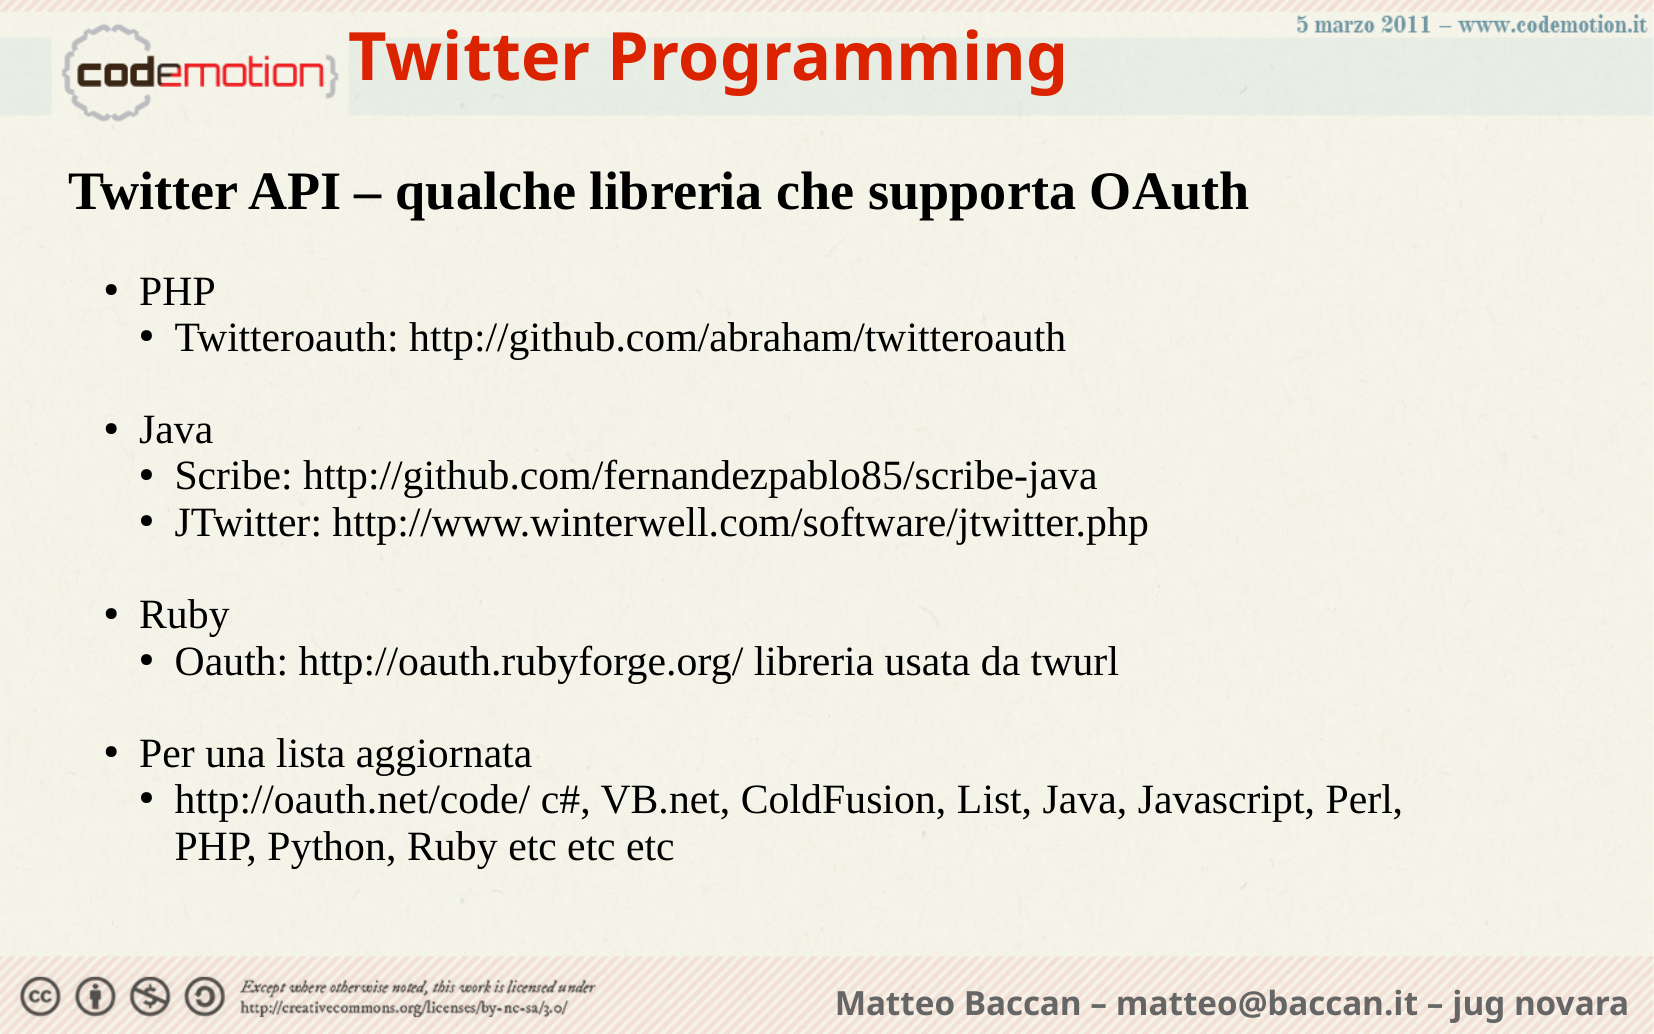

# Twitter Programming
Twitter API – qualche libreria che supporta OAuth
PHP
Twitteroauth: http://github.com/abraham/twitteroauth
Java
Scribe: http://github.com/fernandezpablo85/scribe-java
JTwitter: http://www.winterwell.com/software/jtwitter.php
Ruby
Oauth: http://oauth.rubyforge.org/ libreria usata da twurl
Per una lista aggiornata
http://oauth.net/code/ c#, VB.net, ColdFusion, List, Java, Javascript, Perl, PHP, Python, Ruby etc etc etc
25
Twitter Programming - Matteo Baccan - matteo@baccan.it